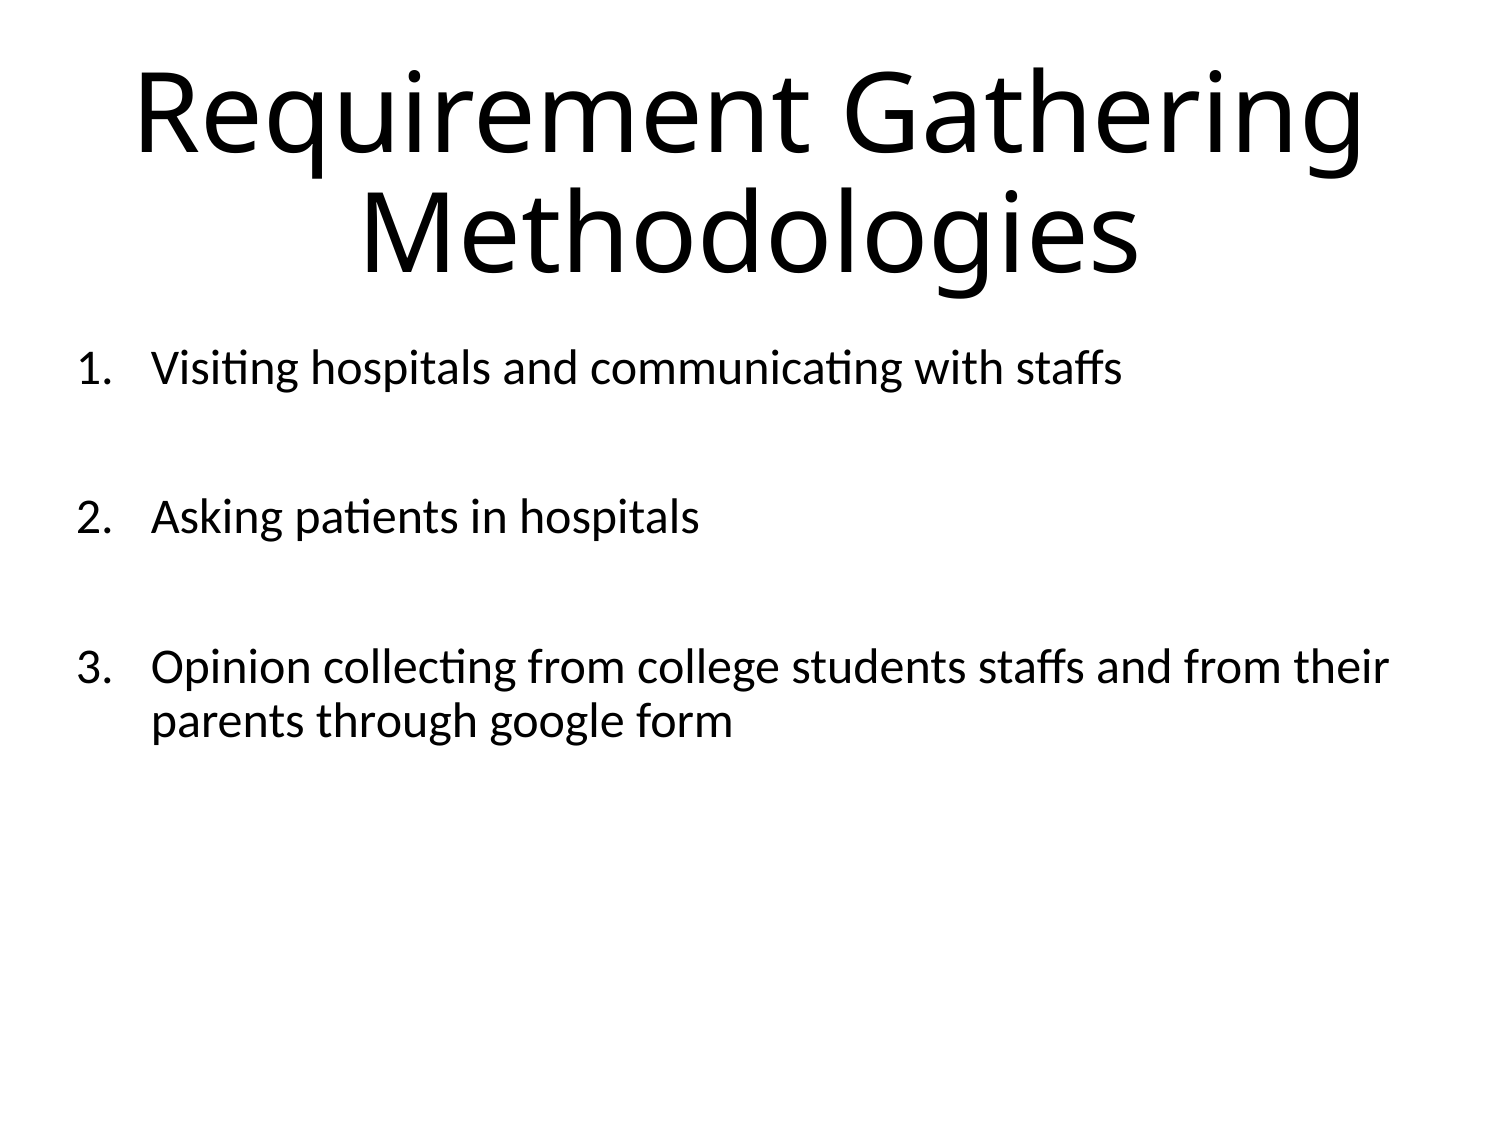

# Requirement Gathering Methodologies
Visiting hospitals and communicating with staffs
Asking patients in hospitals
Opinion collecting from college students staffs and from their parents through google form